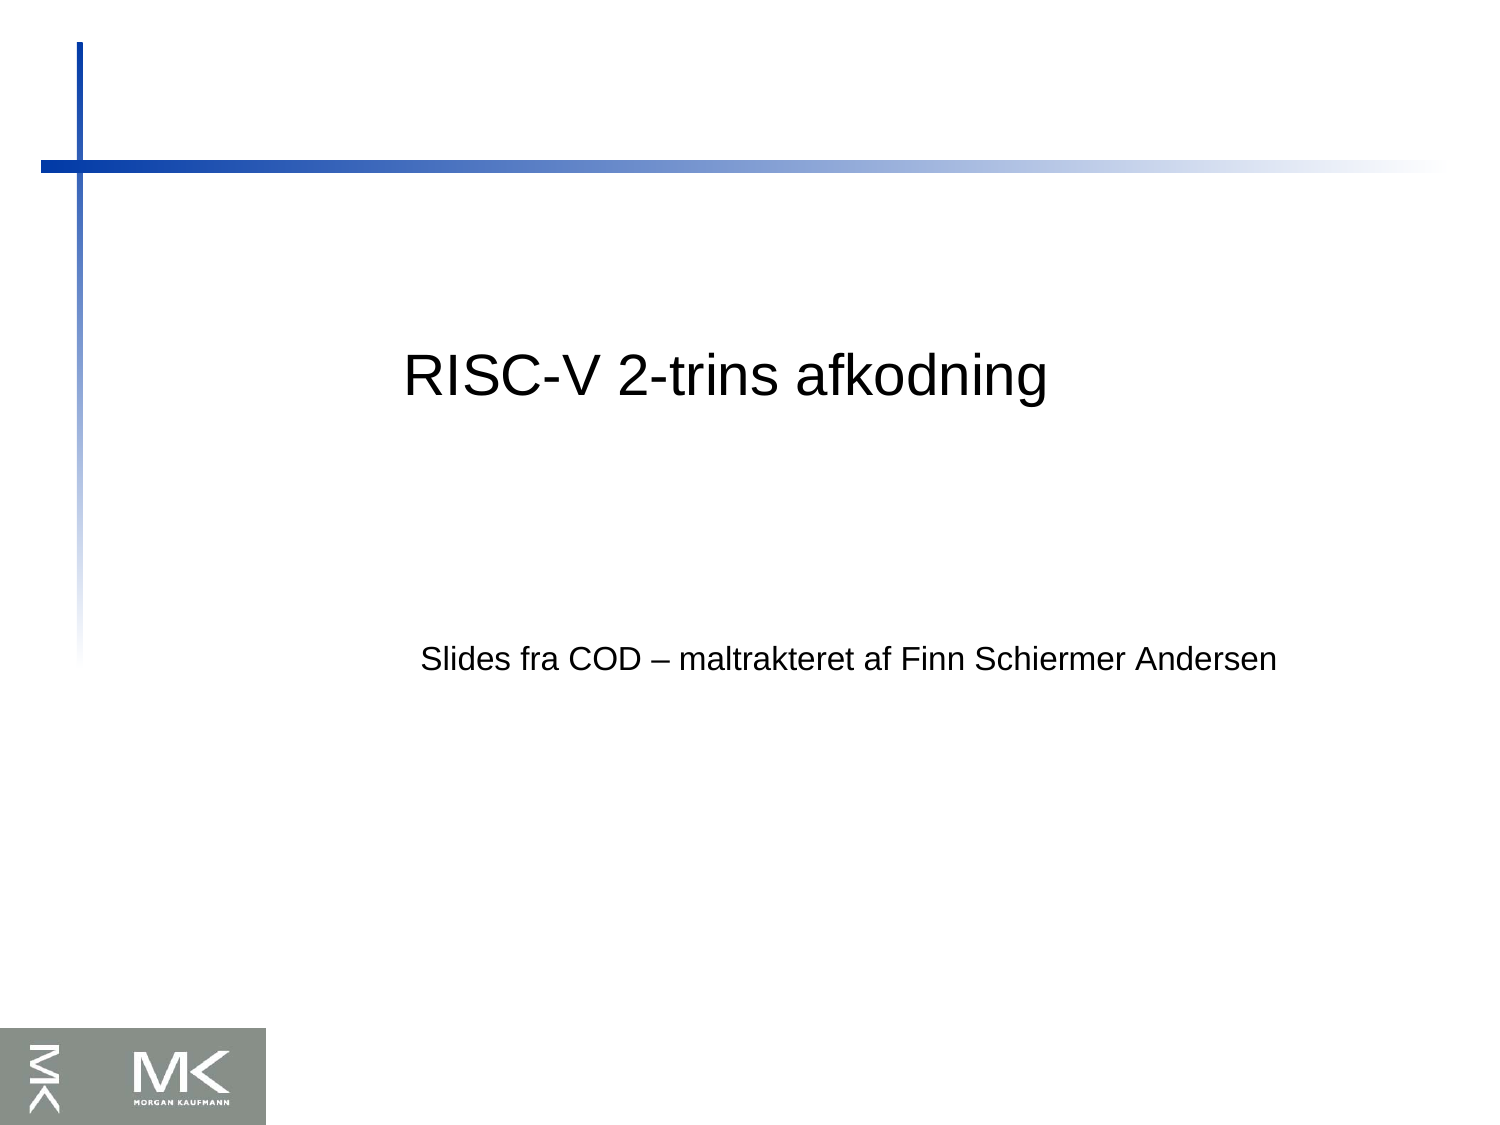

RISC-V 2-trins afkodning
Slides fra COD – maltrakteret af Finn Schiermer Andersen